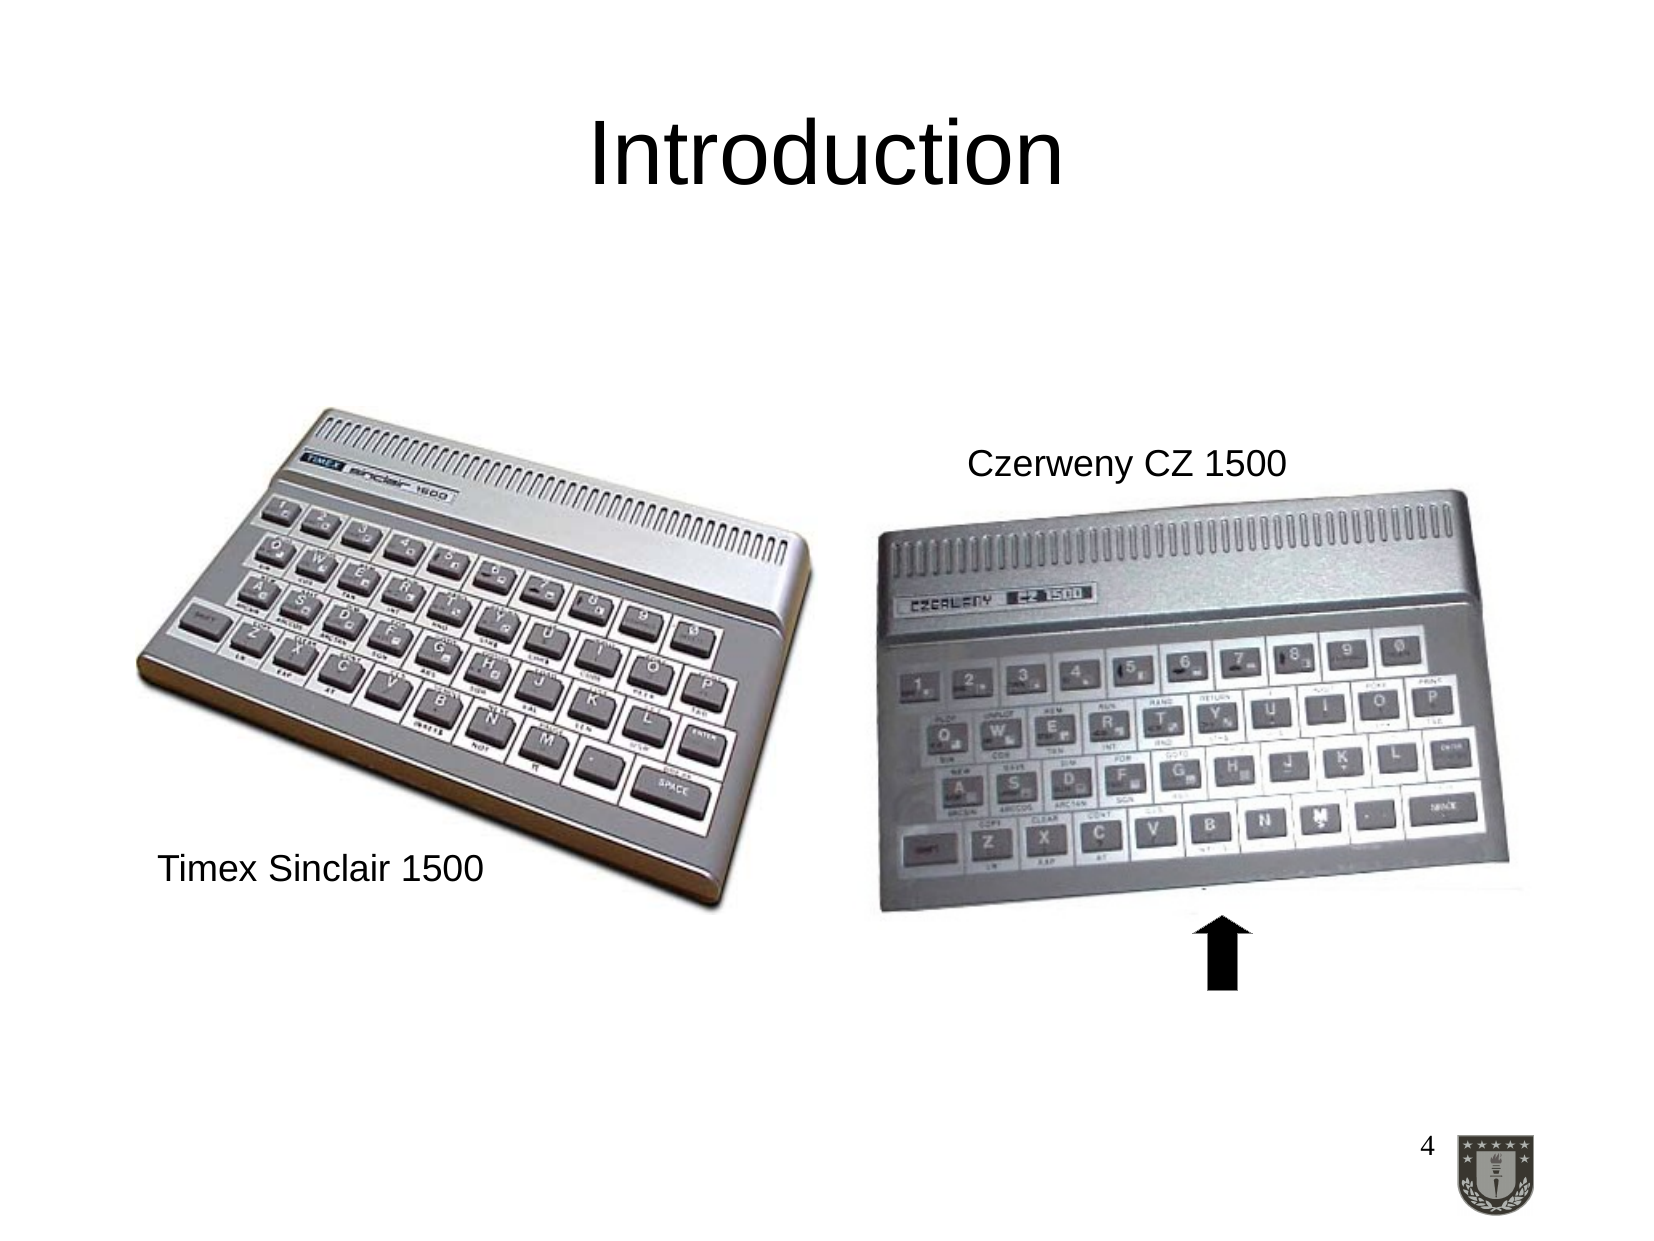

# Introduction
Czerweny CZ 1500
Timex Sinclair 1500
4